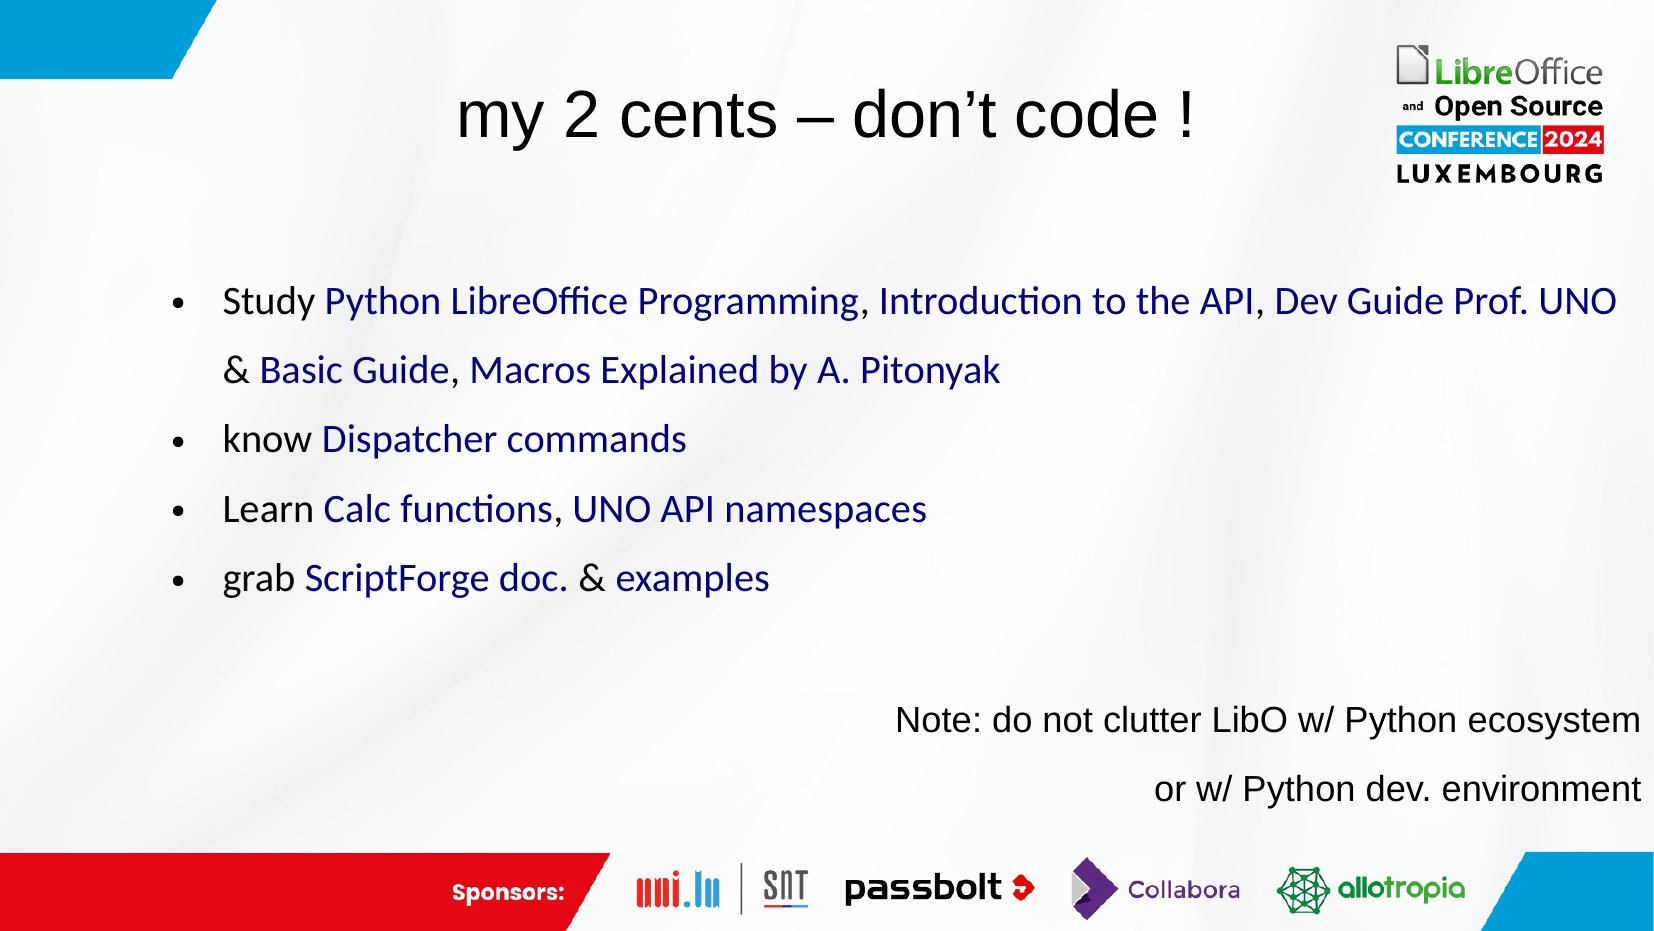

# my 2 cents – don’t code !
Study Python LibreOffice Programming, Introduction to the API, Dev Guide Prof. UNO
& Basic Guide, Macros Explained by A. Pitonyak
know Dispatcher commands
Learn Calc functions, UNO API namespaces
grab ScriptForge doc. & examples
Note: do not clutter LibO w/ Python ecosystem
or w/ Python dev. environment